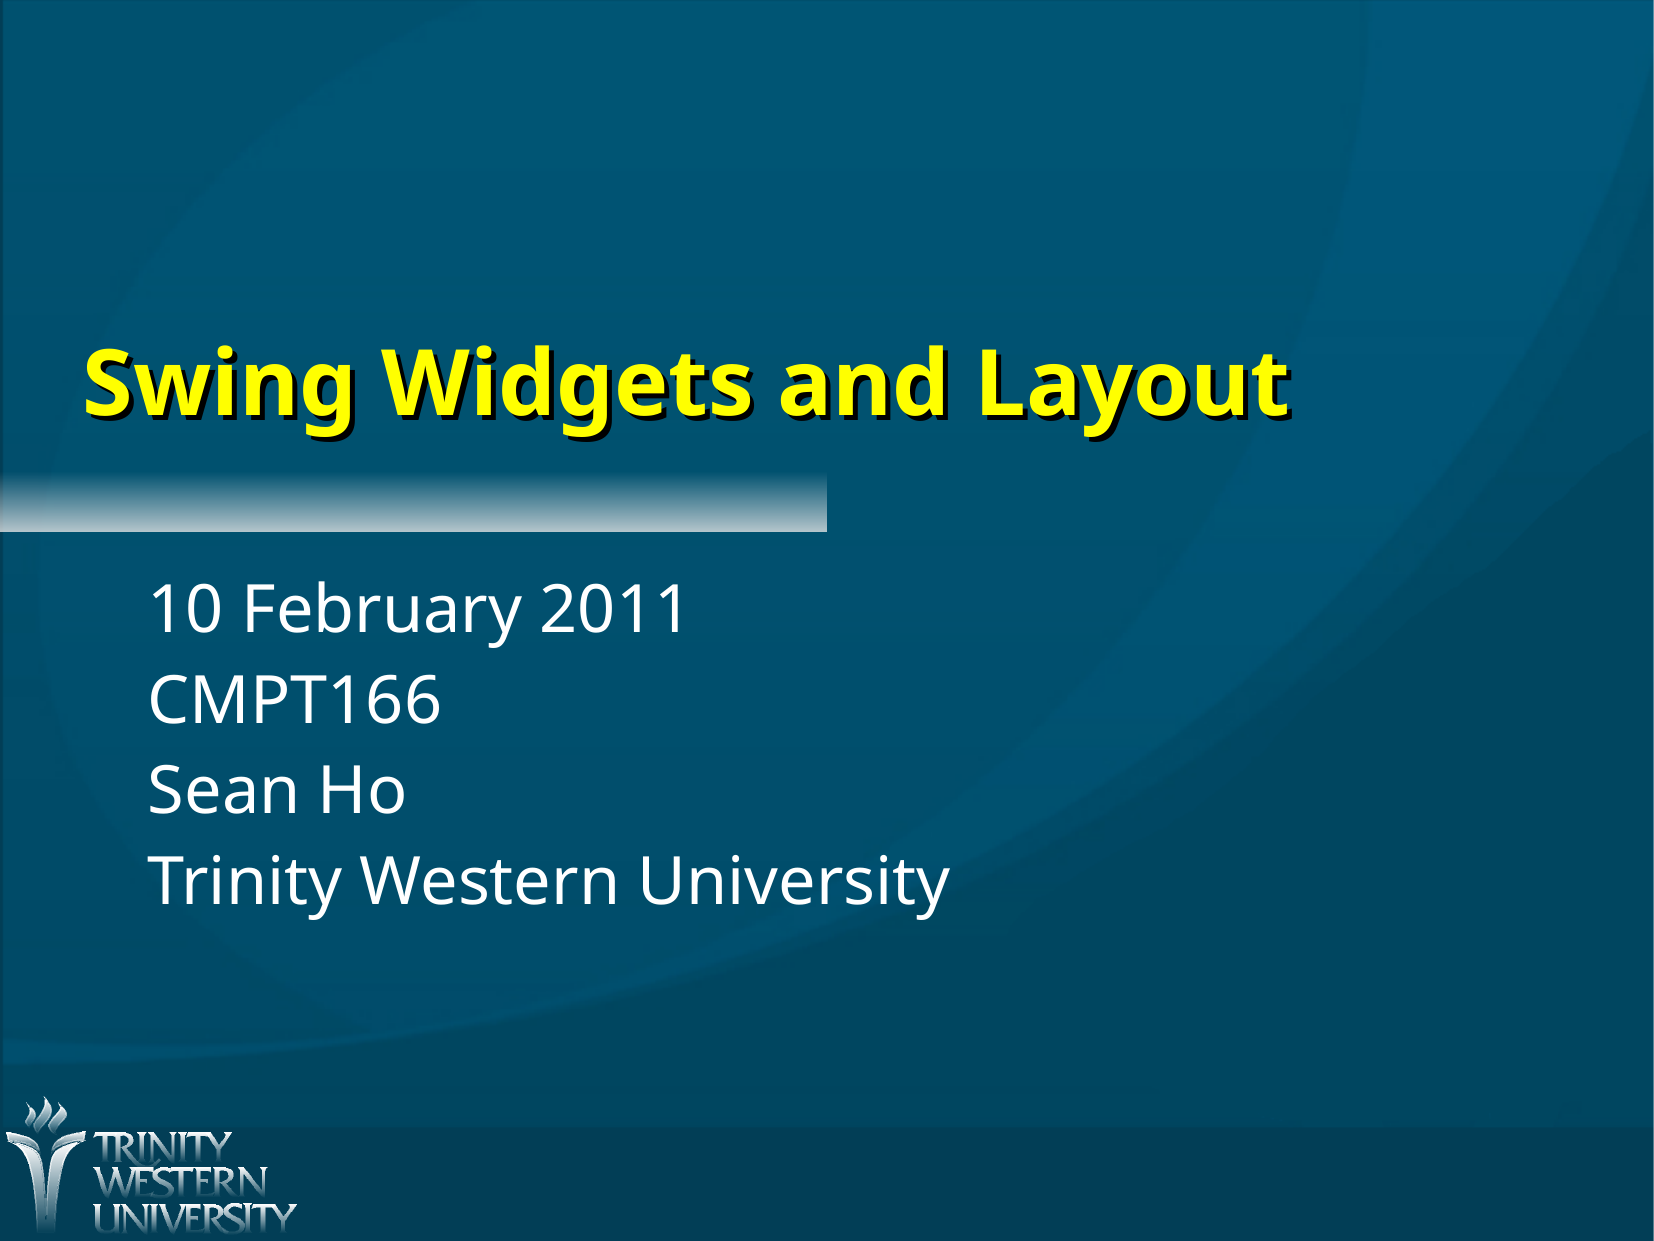

# Swing Widgets and Layout
10 February 2011
CMPT166
Sean Ho
Trinity Western University